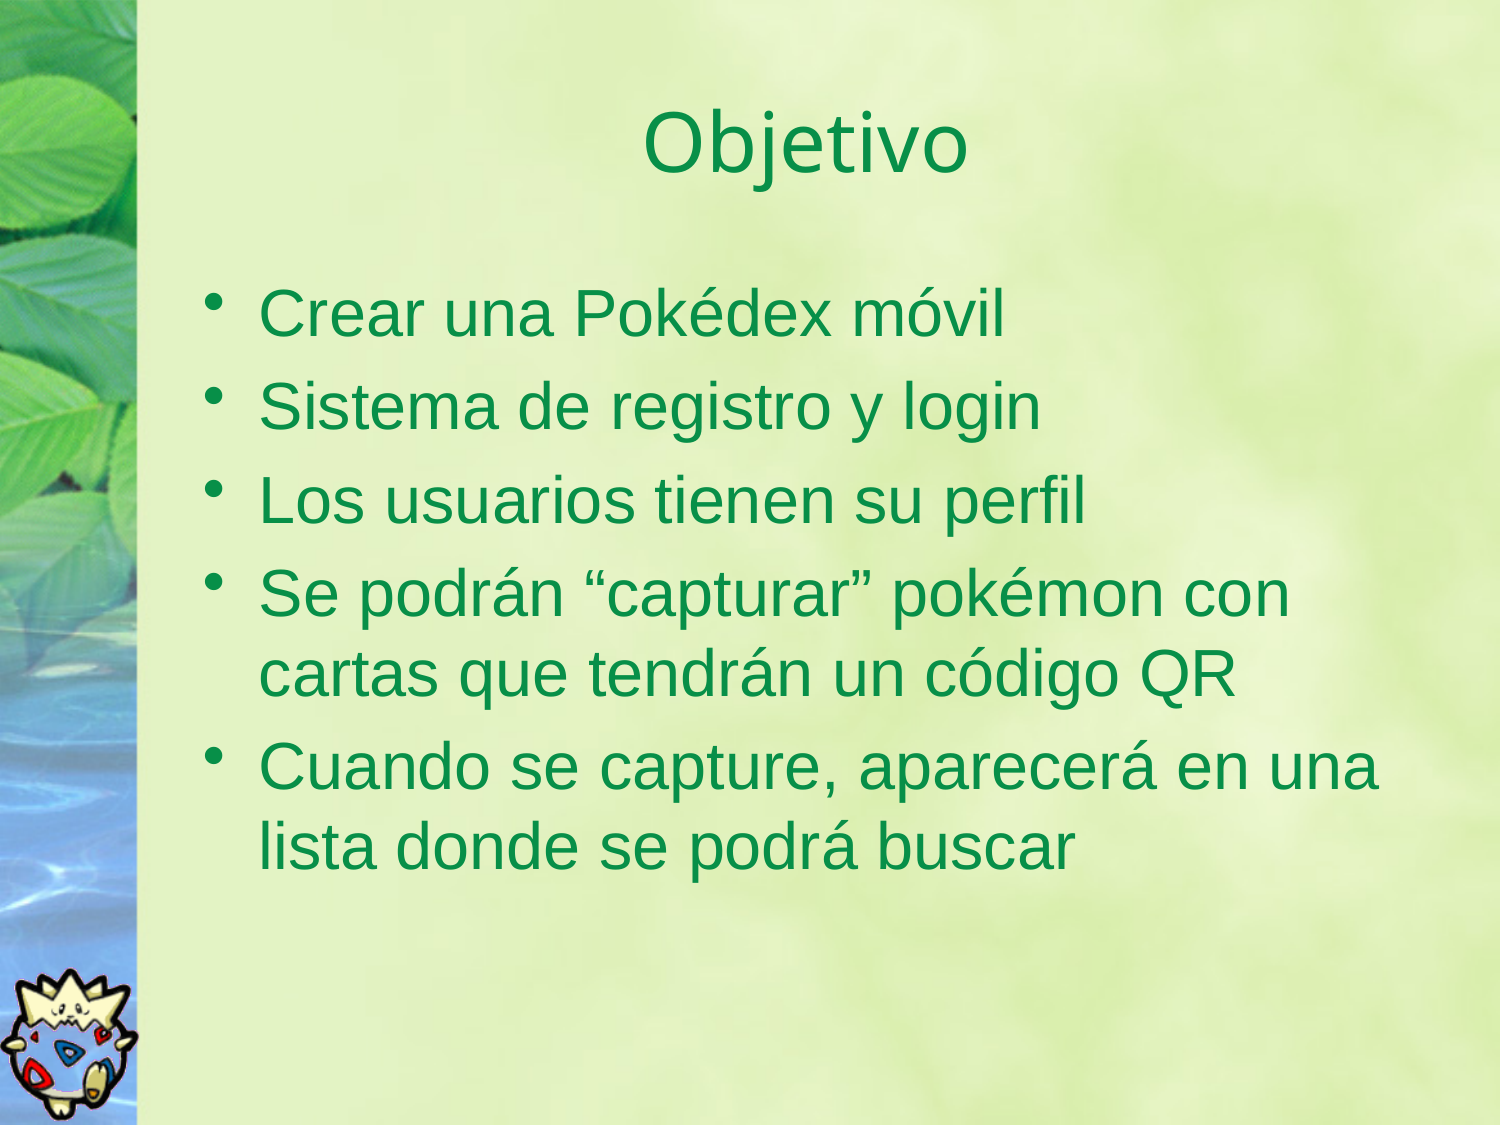

# Objetivo
Crear una Pokédex móvil
Sistema de registro y login
Los usuarios tienen su perfil
Se podrán “capturar” pokémon con cartas que tendrán un código QR
Cuando se capture, aparecerá en una lista donde se podrá buscar